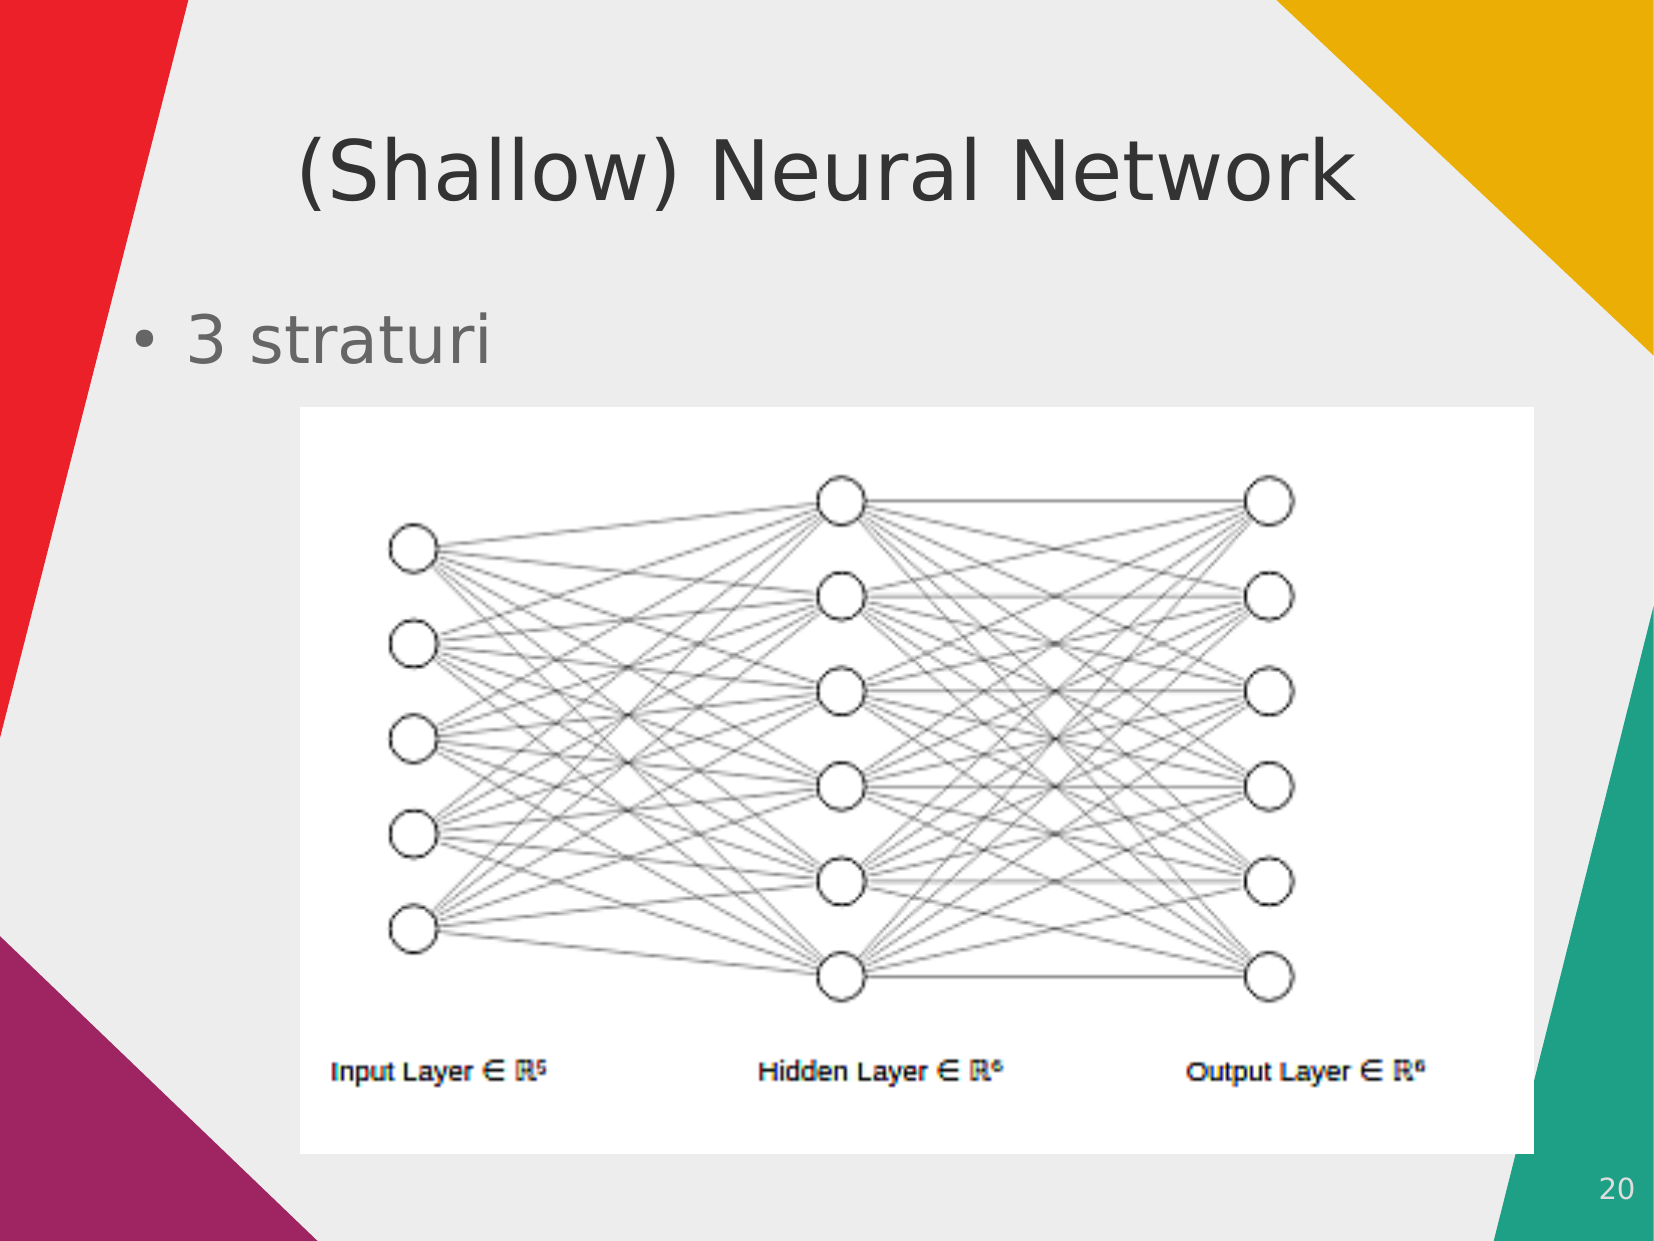

# (Shallow) Neural Network
3 straturi
20